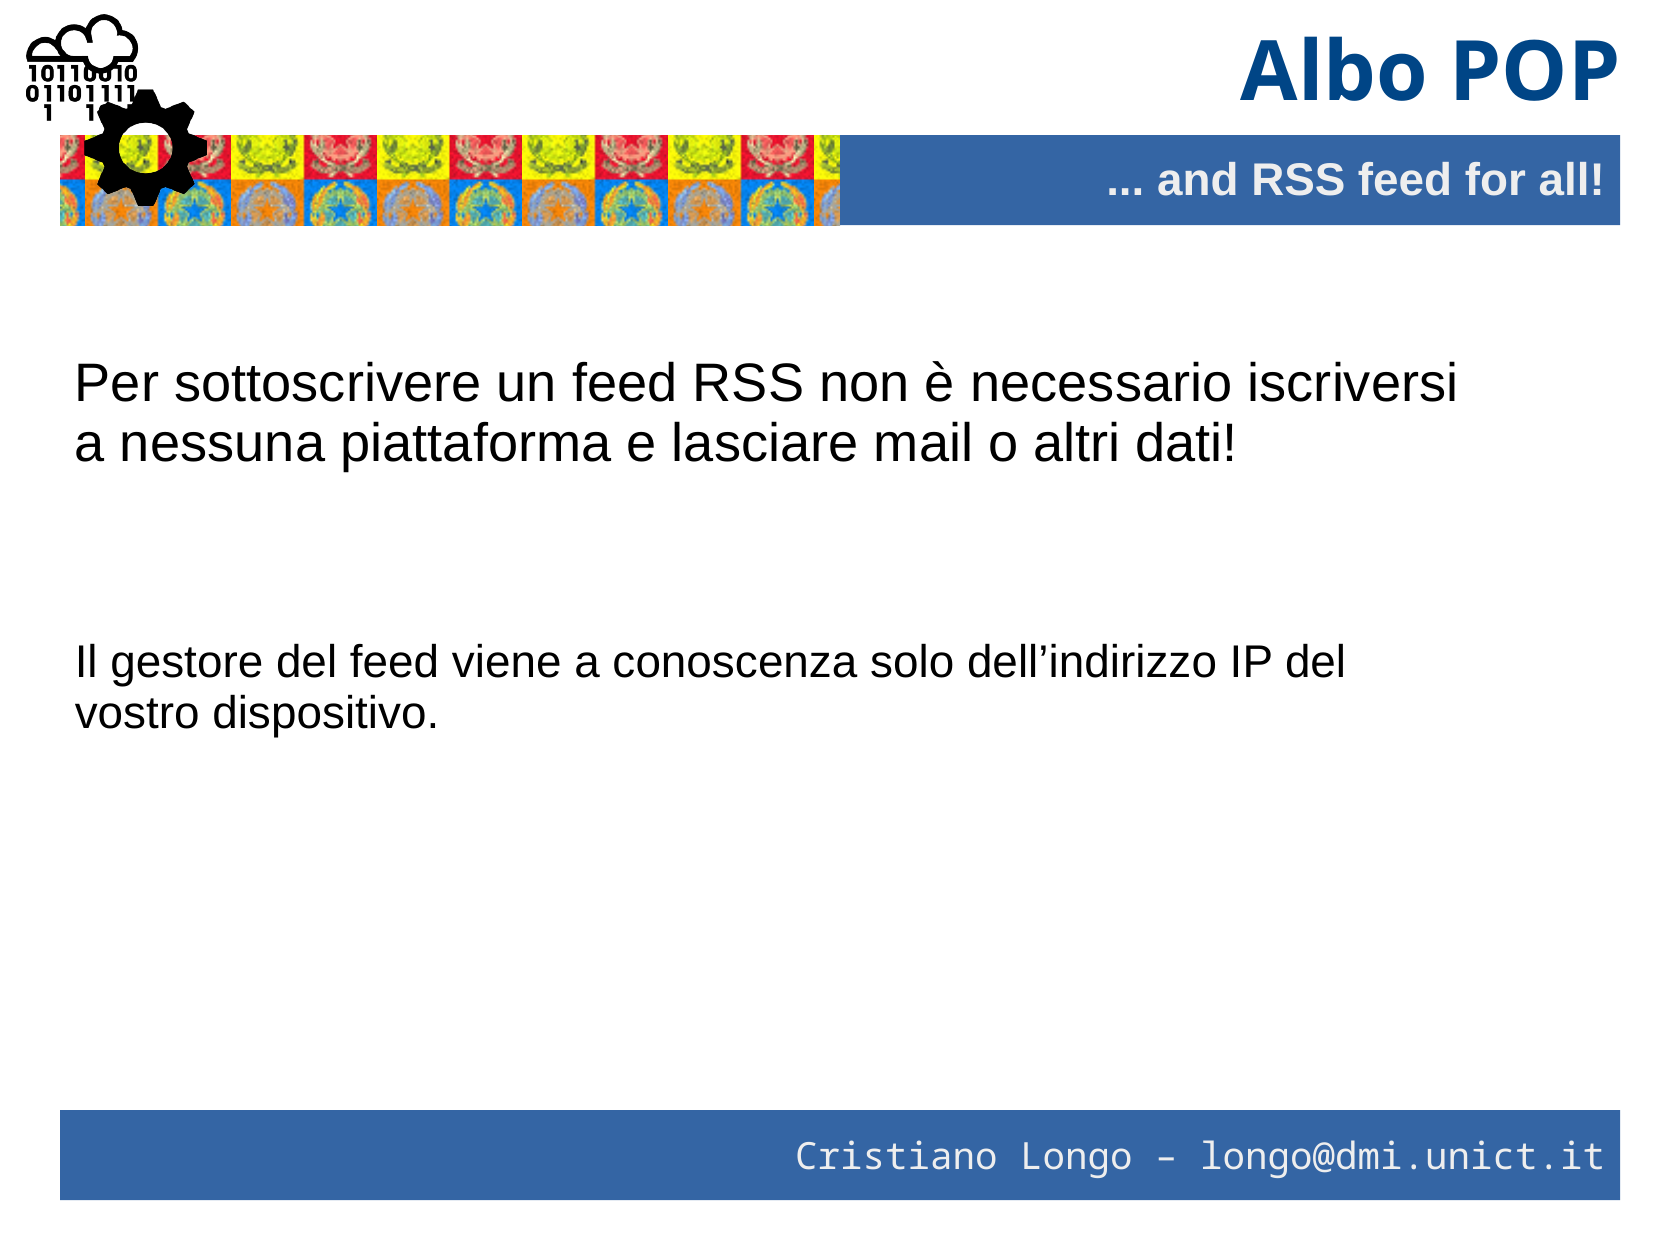

Albo POP
... and RSS feed for all!
Per sottoscrivere un feed RSS non è necessario iscriversi a nessuna piattaforma e lasciare mail o altri dati!
Il gestore del feed viene a conoscenza solo dell’indirizzo IP del vostro dispositivo.
Cristiano Longo – longo@dmi.unict.it